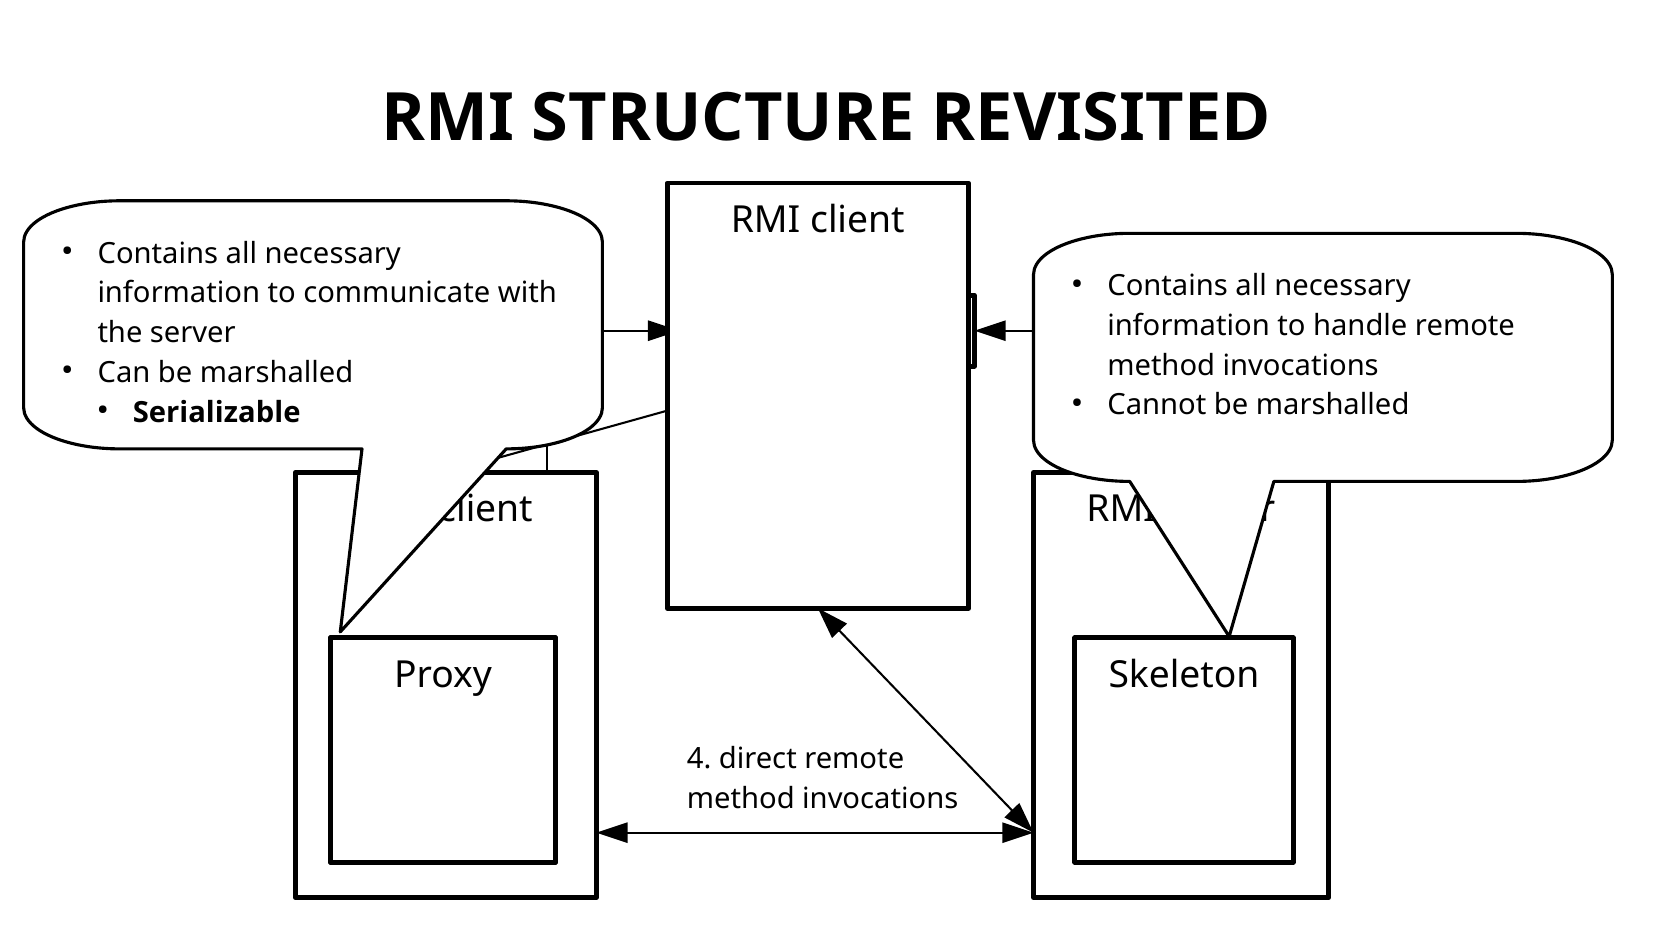

# RMI STRUCTURE REVISITED
RMI client
Contains all necessary information to communicate with the server
Can be marshalled
Serializable
2. client requests remote object
1. server remote object “stub”
RMI registry
Contains all necessary information to handle remote method invocations
Cannot be marshalled
3. Registry replies with object “stub”
RMI client
RMI server
Proxy
Proxy
Skeleton
4. direct remote method invocations